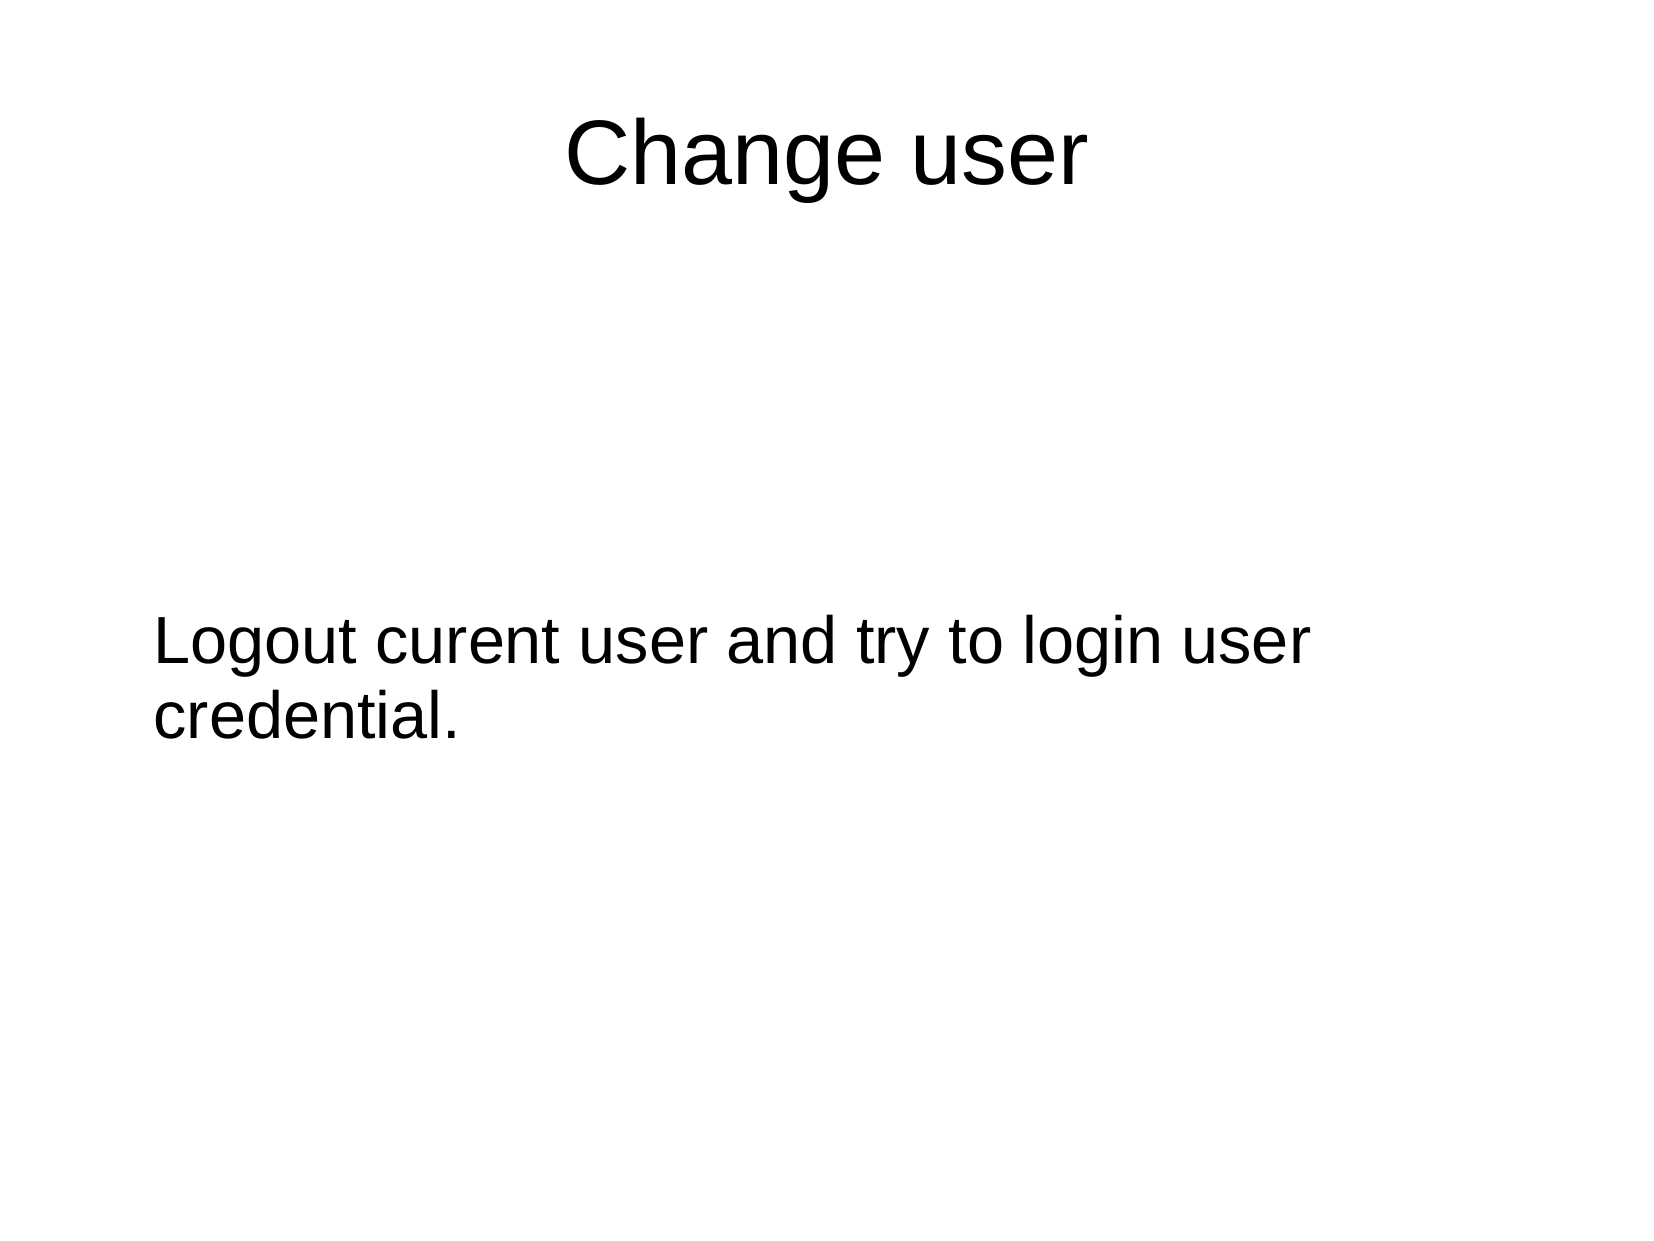

# Change user
Logout curent user and try to login user credential.